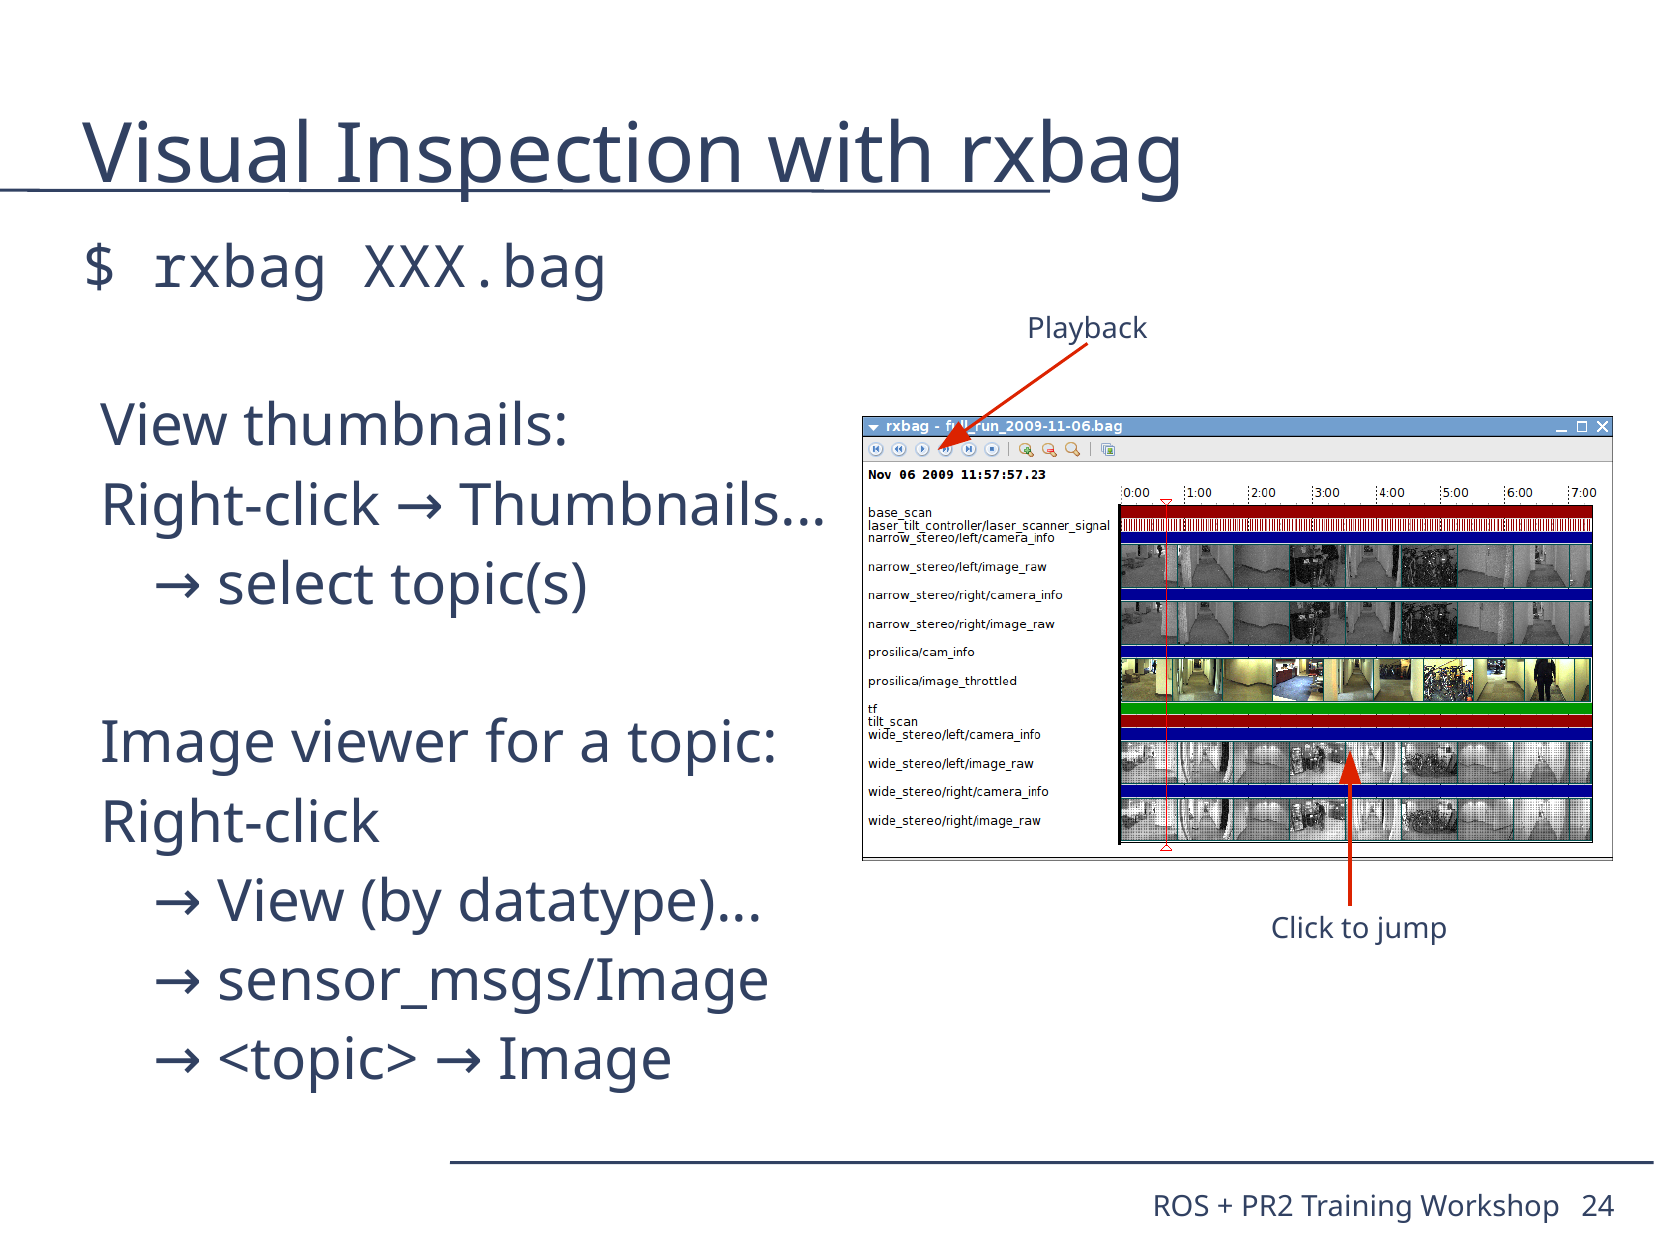

# Visual Inspection with rxbag
$ rxbag XXX.bag
View thumbnails:
Right-click → Thumbnails...
→ select topic(s)
Image viewer for a topic:
Right-click
→ View (by datatype)... → sensor_msgs/Image
→ <topic> → Image
www.ros.org/wiki/rxbag
Playback
Click to jump